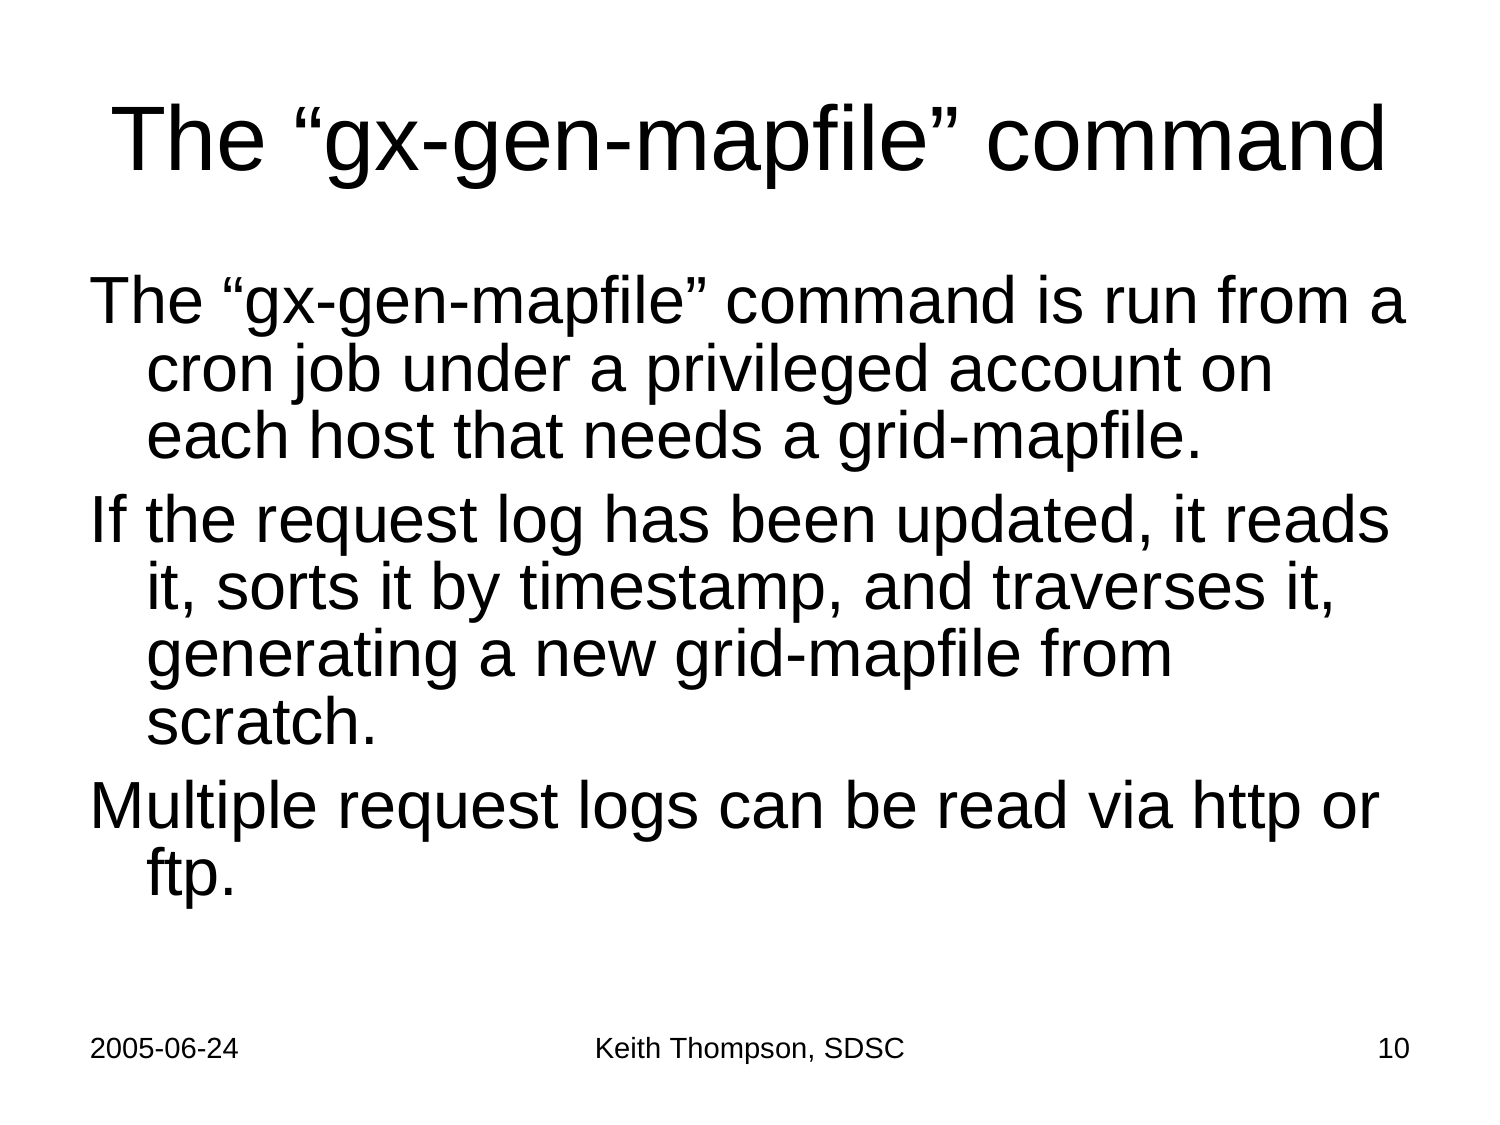

# The “gx-gen-mapfile” command
The “gx-gen-mapfile” command is run from a cron job under a privileged account on each host that needs a grid-mapfile.
If the request log has been updated, it reads it, sorts it by timestamp, and traverses it, generating a new grid-mapfile from scratch.
Multiple request logs can be read via http or ftp.
2005-06-24
Keith Thompson, SDSC
10